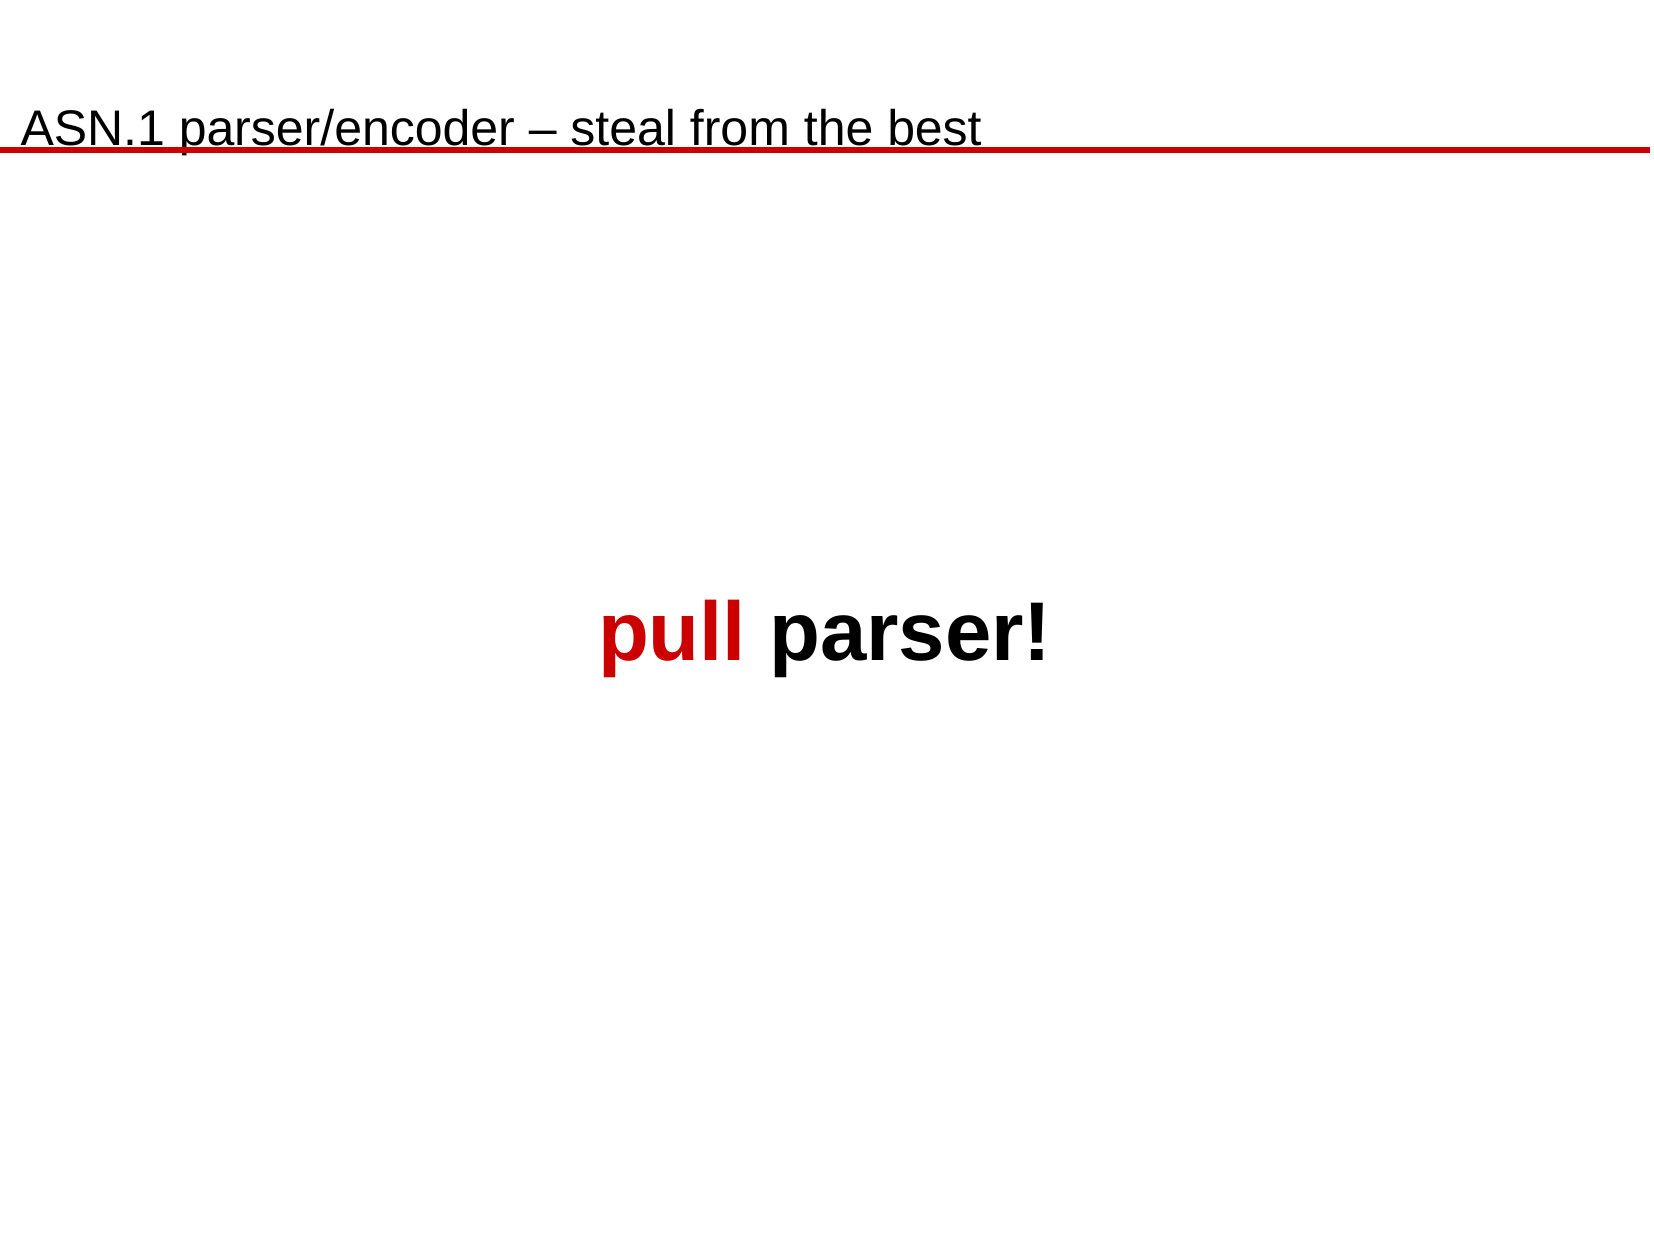

#
ASN.1 parser/encoder – steal from the best
pull parser!